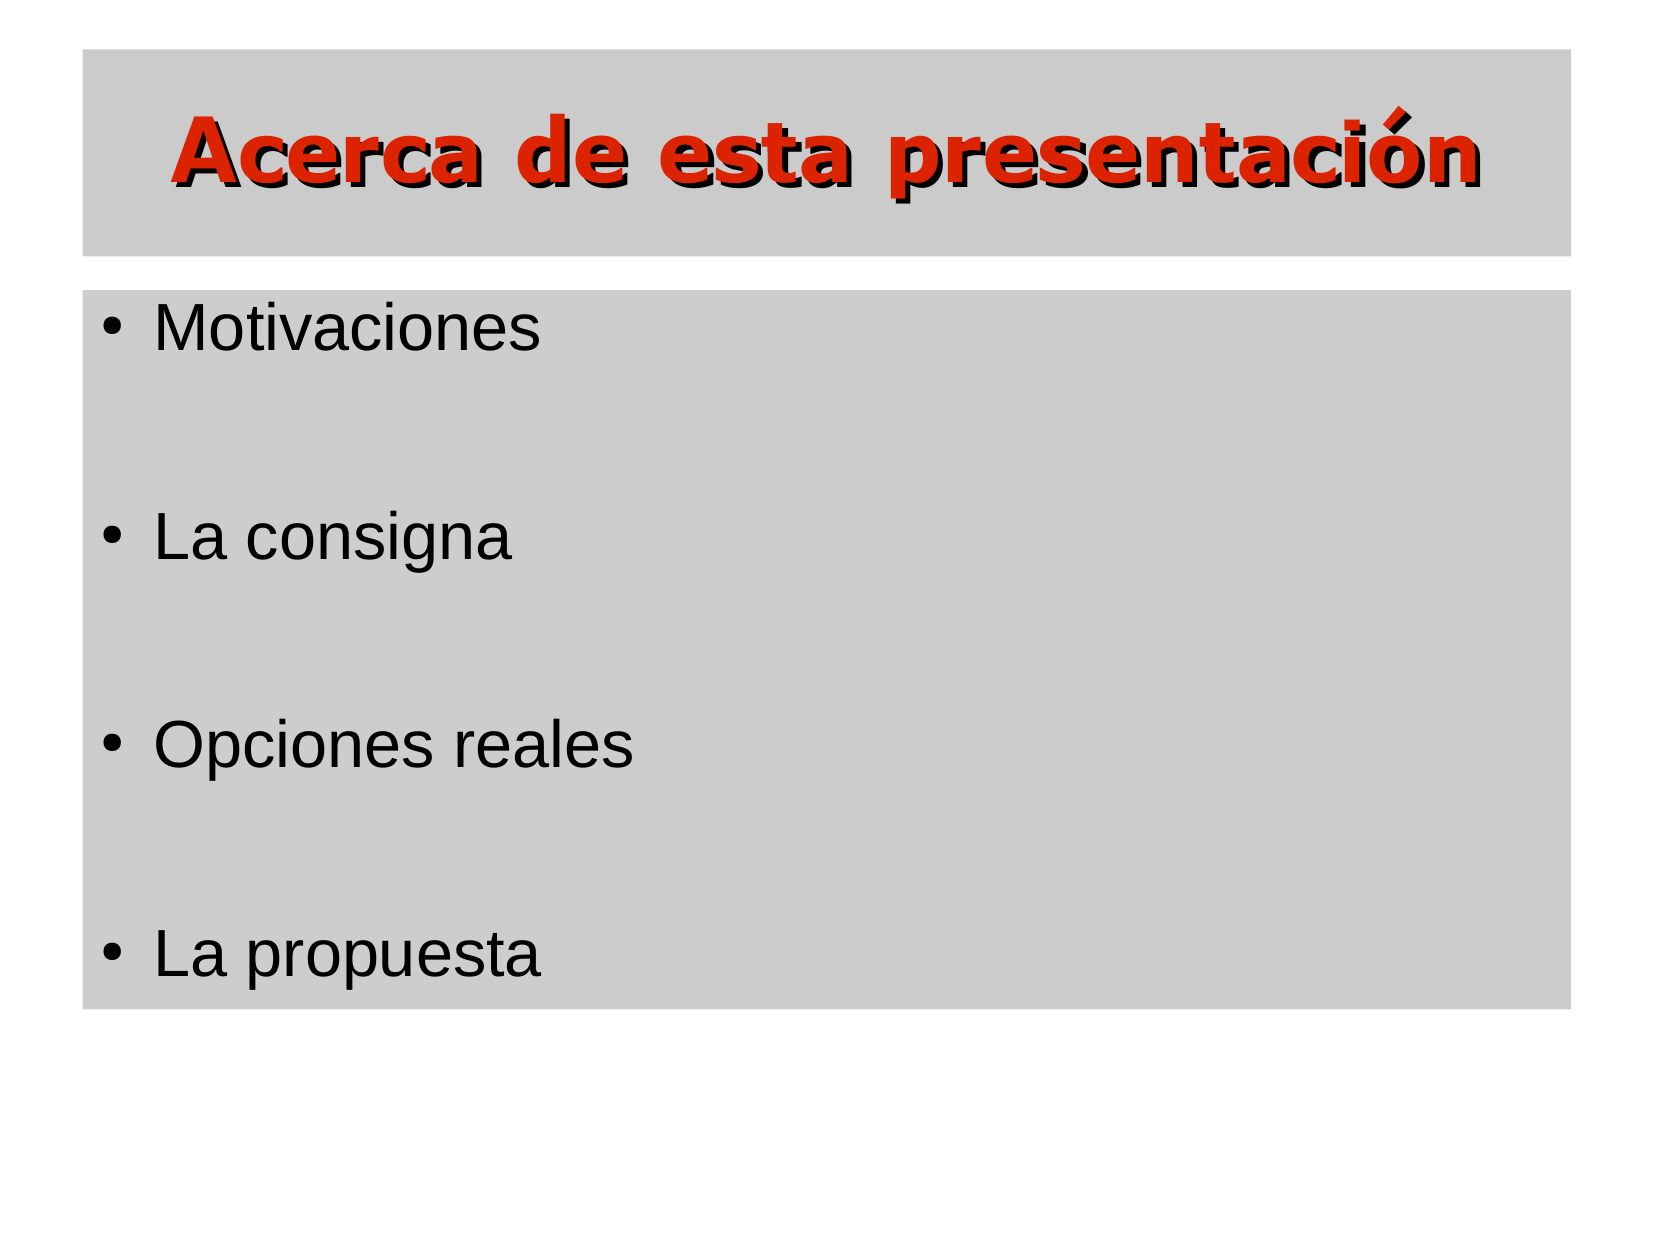

# Acerca de esta presentación
Motivaciones
La consigna
Opciones reales
La propuesta